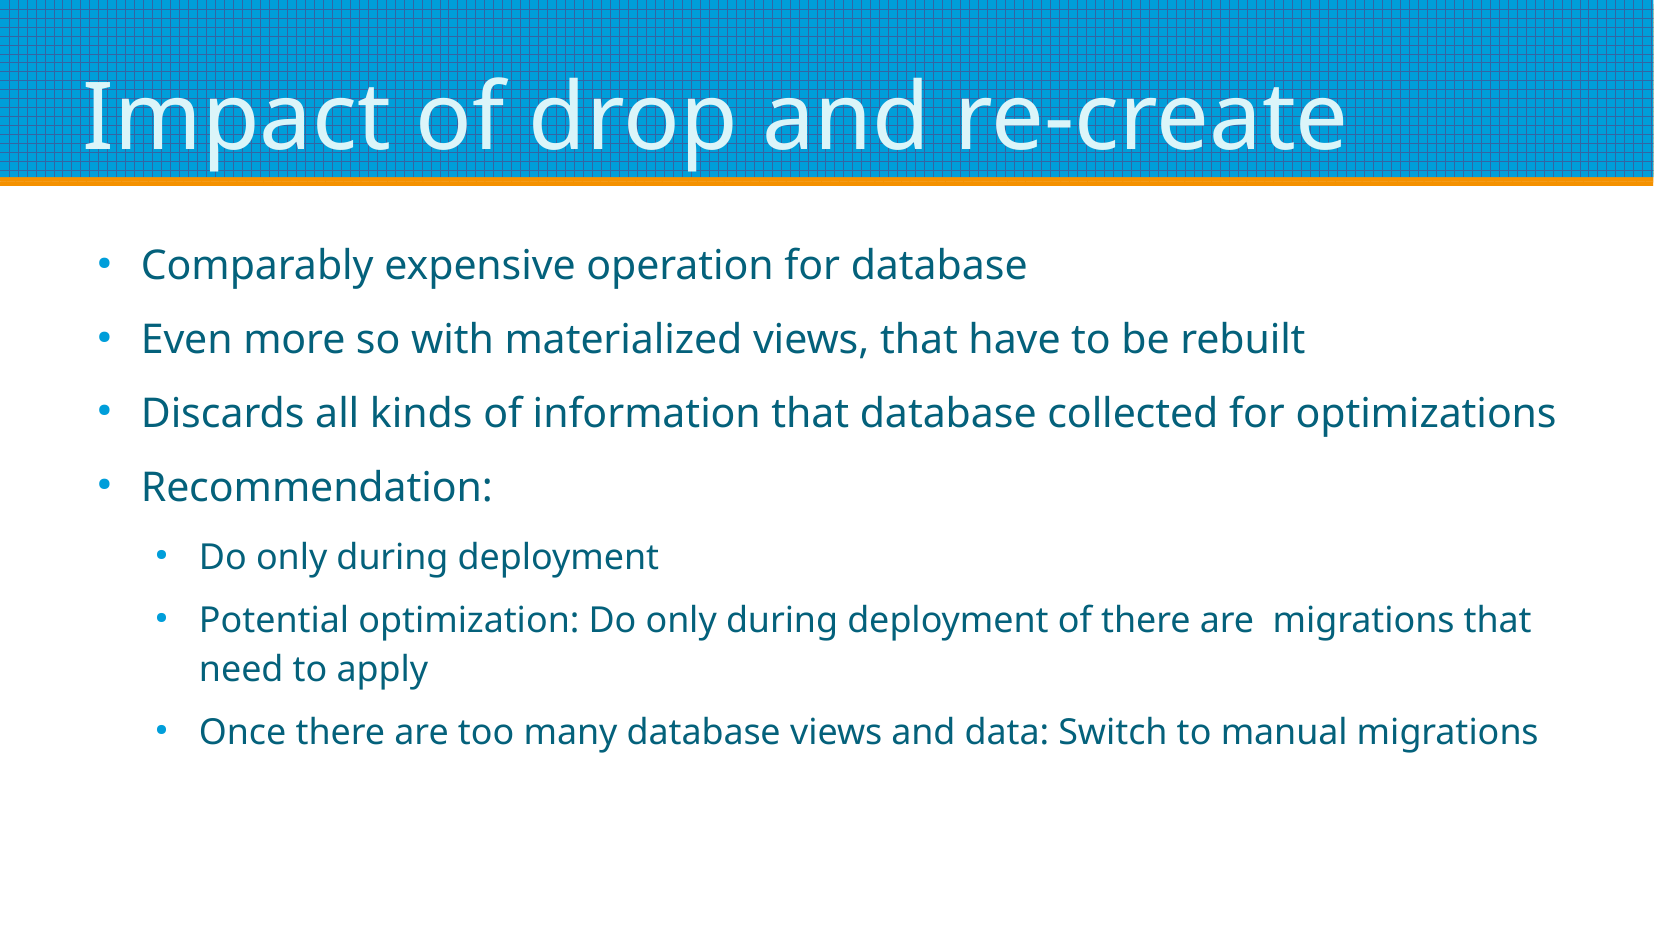

# Impact of drop and re-create
Comparably expensive operation for database
Even more so with materialized views, that have to be rebuilt
Discards all kinds of information that database collected for optimizations
Recommendation:
Do only during deployment
Potential optimization: Do only during deployment of there are migrations that need to apply
Once there are too many database views and data: Switch to manual migrations